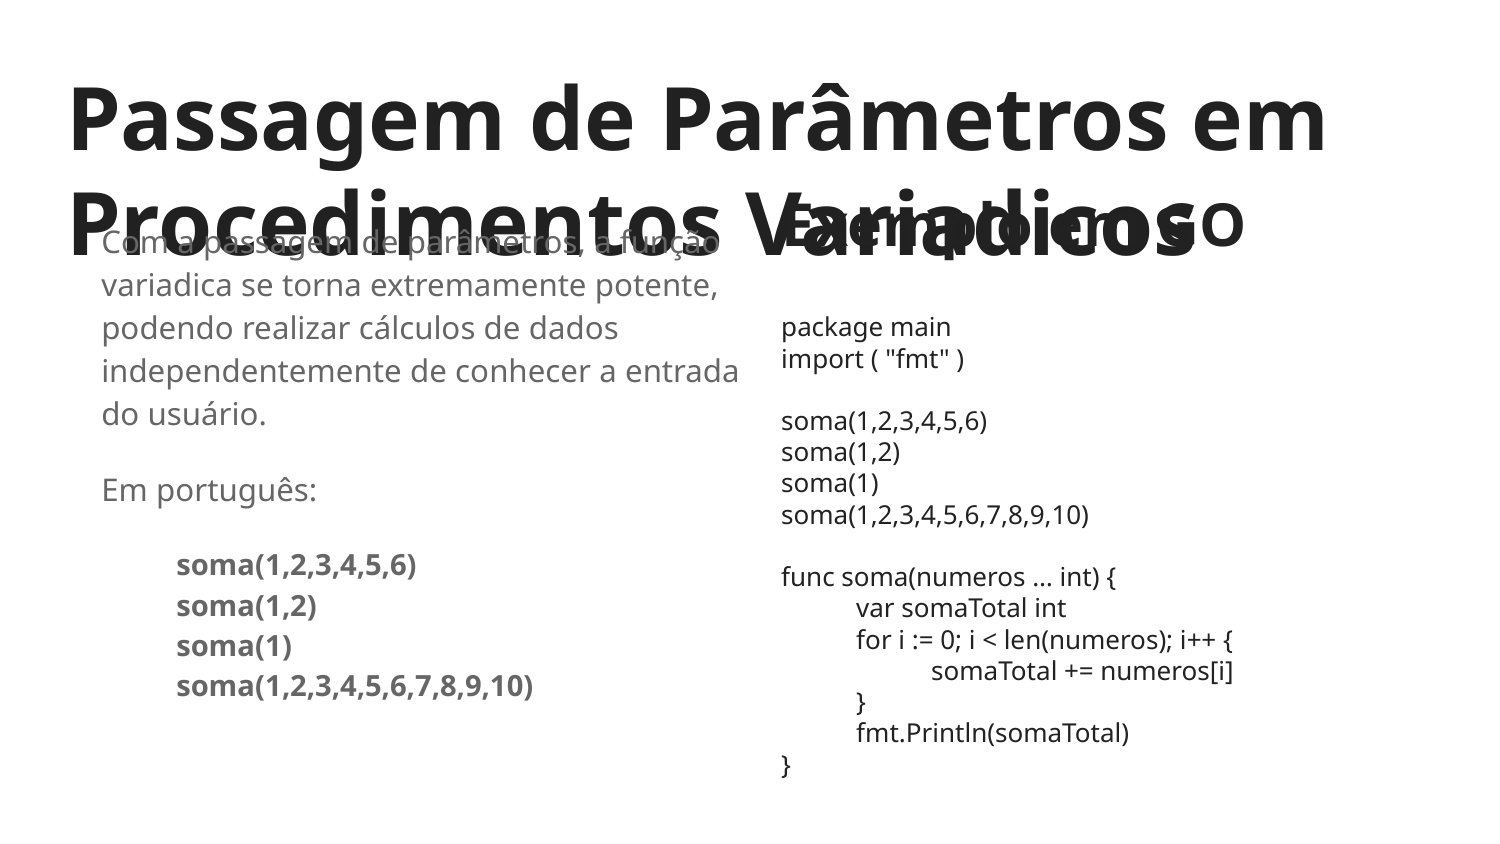

# Passagem de Parâmetros em Procedimentos Variadicos
Exemplo em GO
package main
import ( "fmt" )
soma(1,2,3,4,5,6)
soma(1,2)
soma(1)
soma(1,2,3,4,5,6,7,8,9,10)
func soma(numeros … int) {
var somaTotal int
for i := 0; i < len(numeros); i++ {
somaTotal += numeros[i]
}
fmt.Println(somaTotal)
}
Com a passagem de parâmetros, a função variadica se torna extremamente potente, podendo realizar cálculos de dados independentemente de conhecer a entrada do usuário.
Em português:
soma(1,2,3,4,5,6)
soma(1,2)
soma(1)
soma(1,2,3,4,5,6,7,8,9,10)